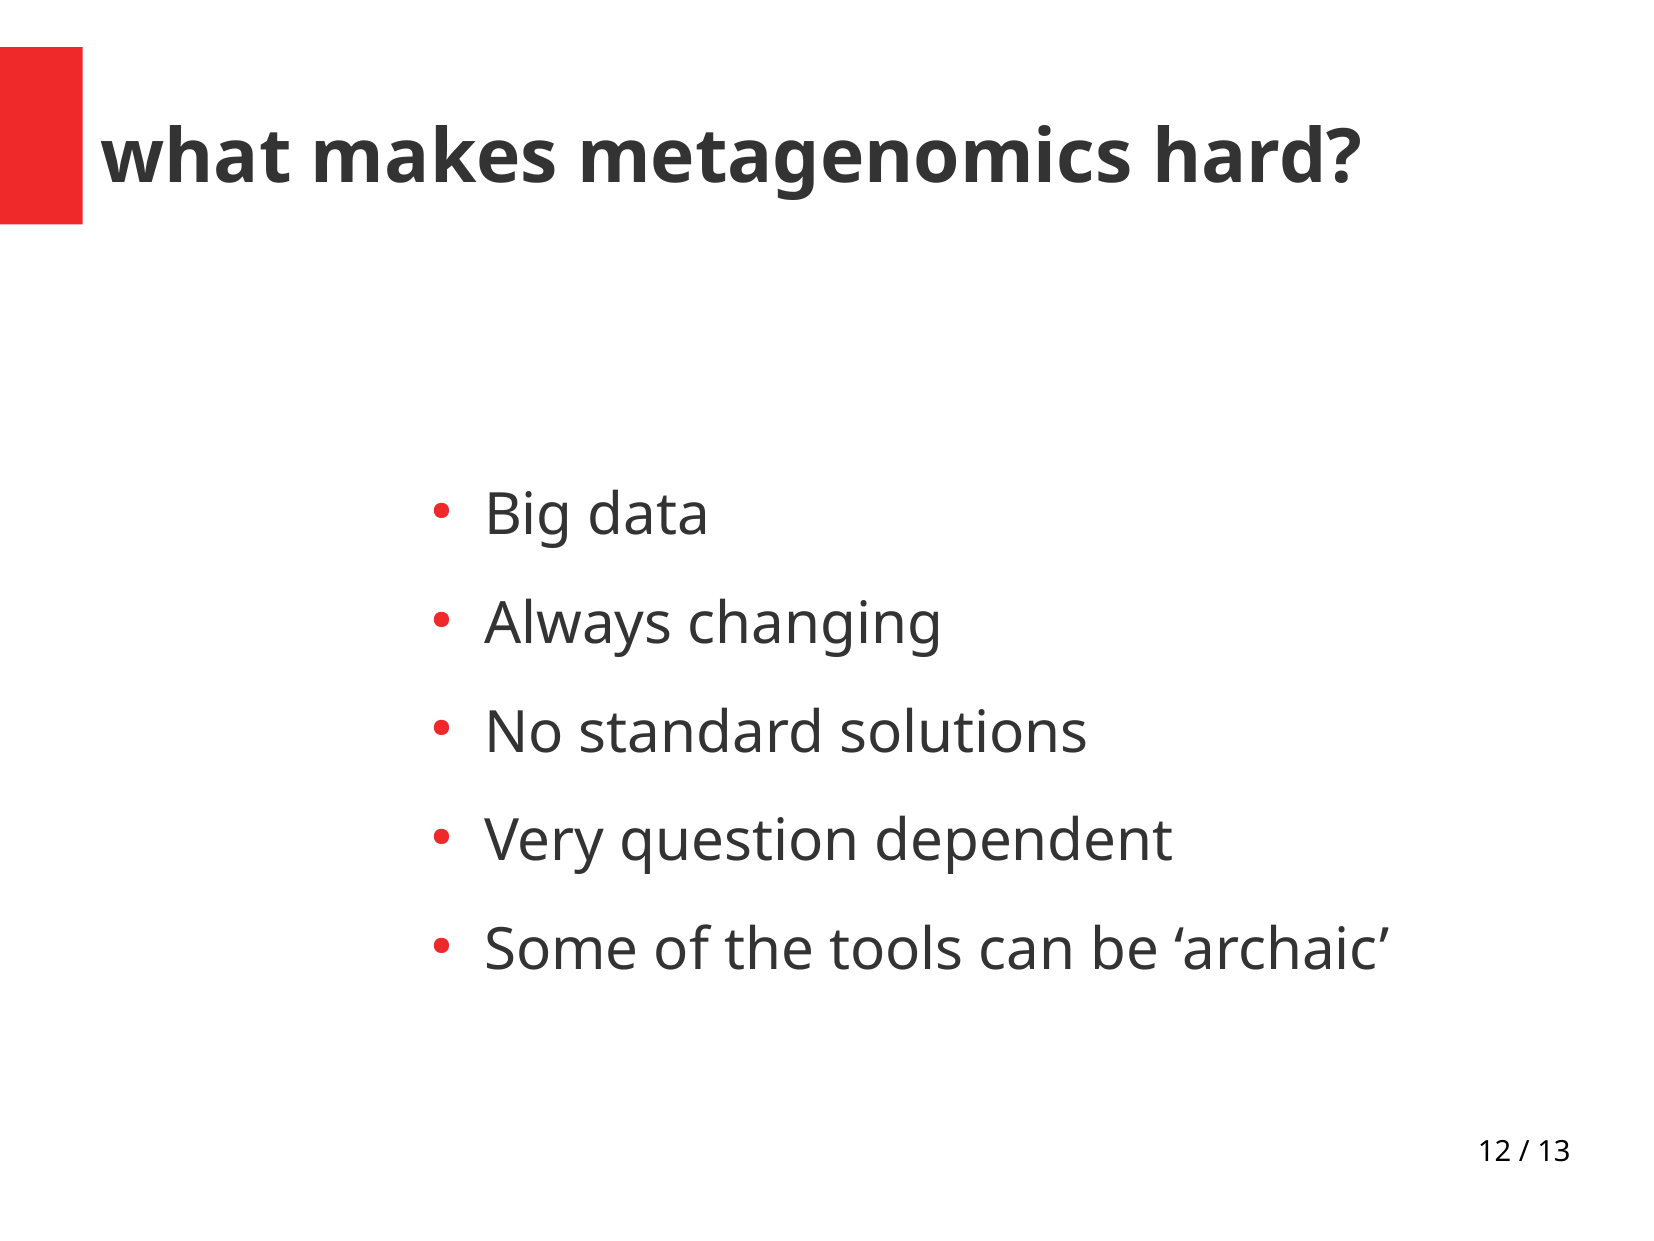

# what makes metagenomics hard?
Big data
Always changing
No standard solutions
Very question dependent
Some of the tools can be ‘archaic’
12